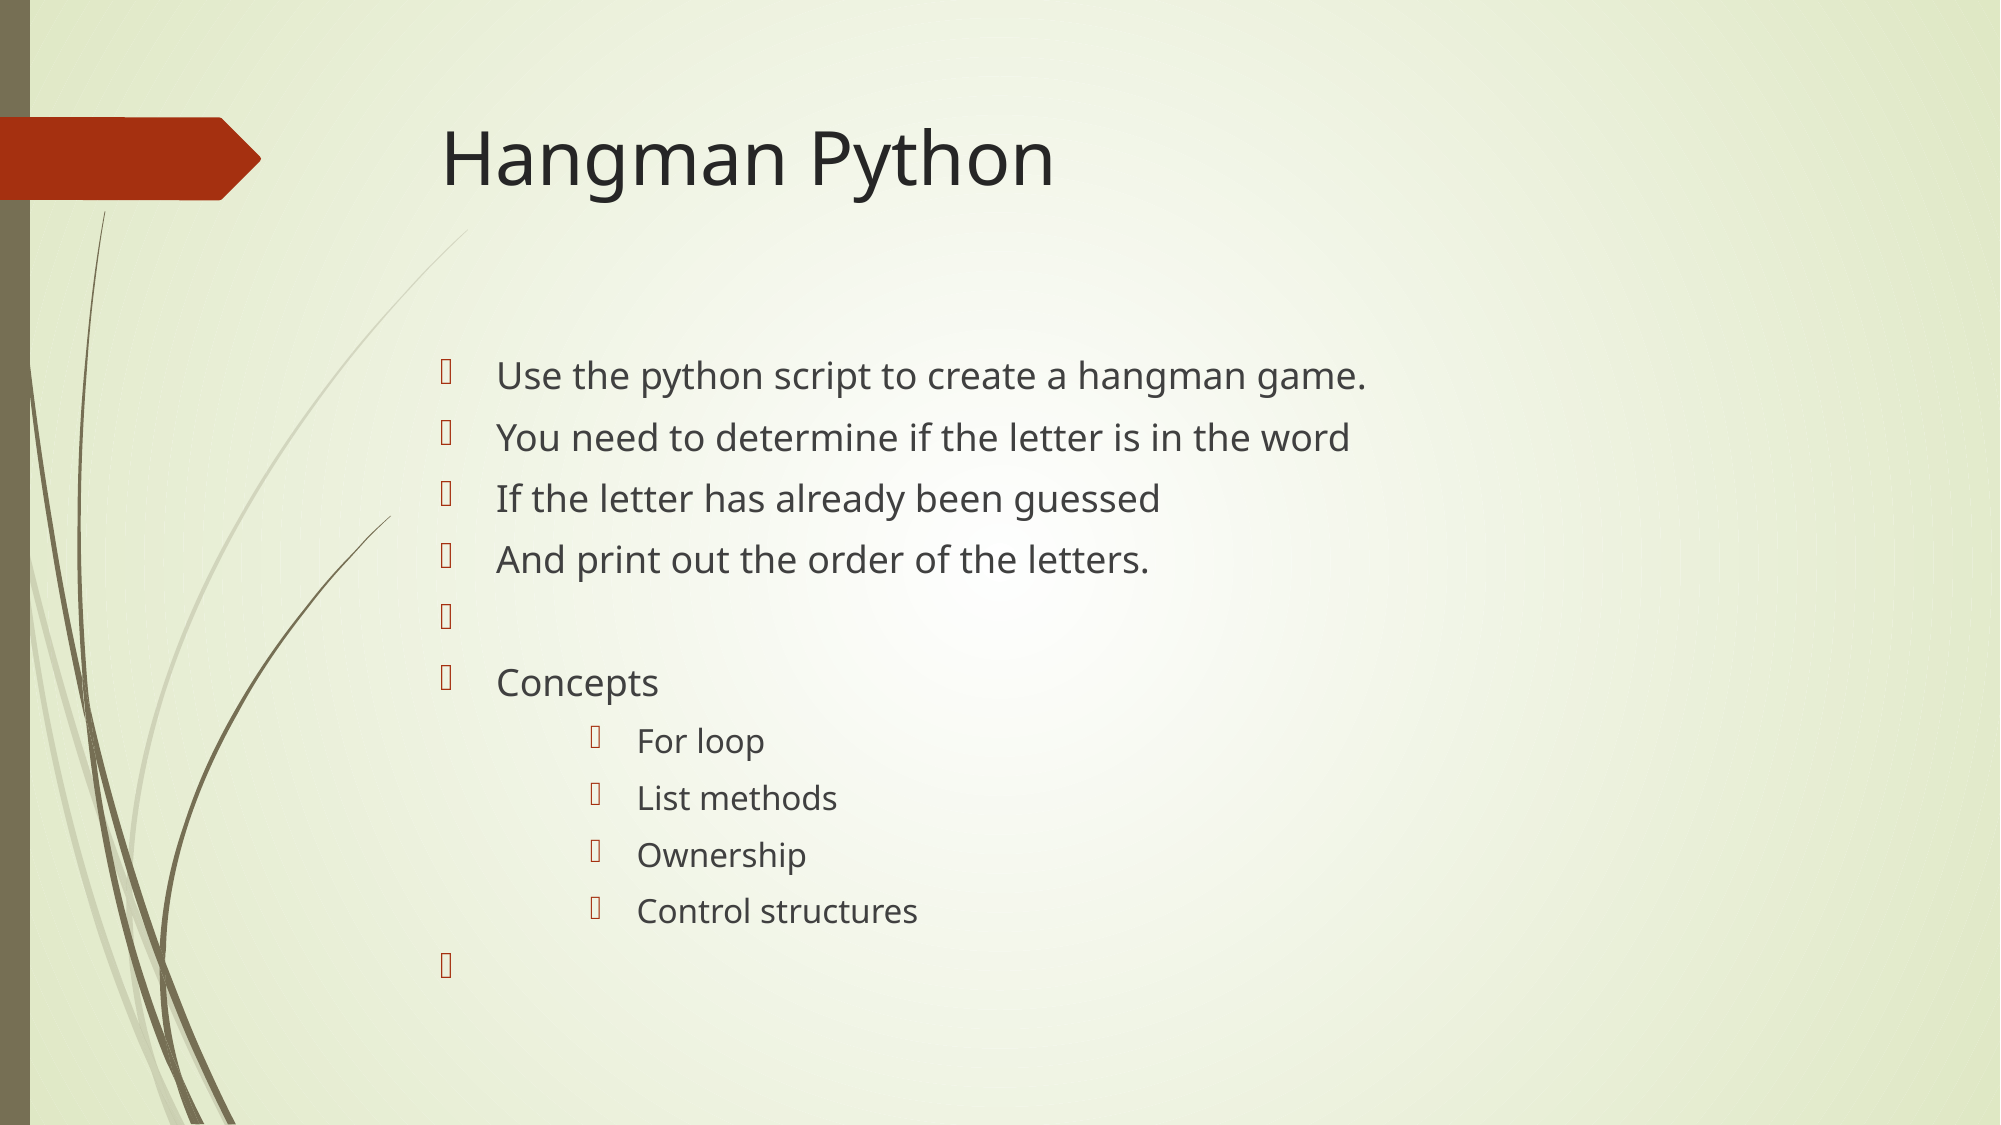

# Hangman Python
Use the python script to create a hangman game.
You need to determine if the letter is in the word
If the letter has already been guessed
And print out the order of the letters.
Concepts
For loop
List methods
Ownership
Control structures